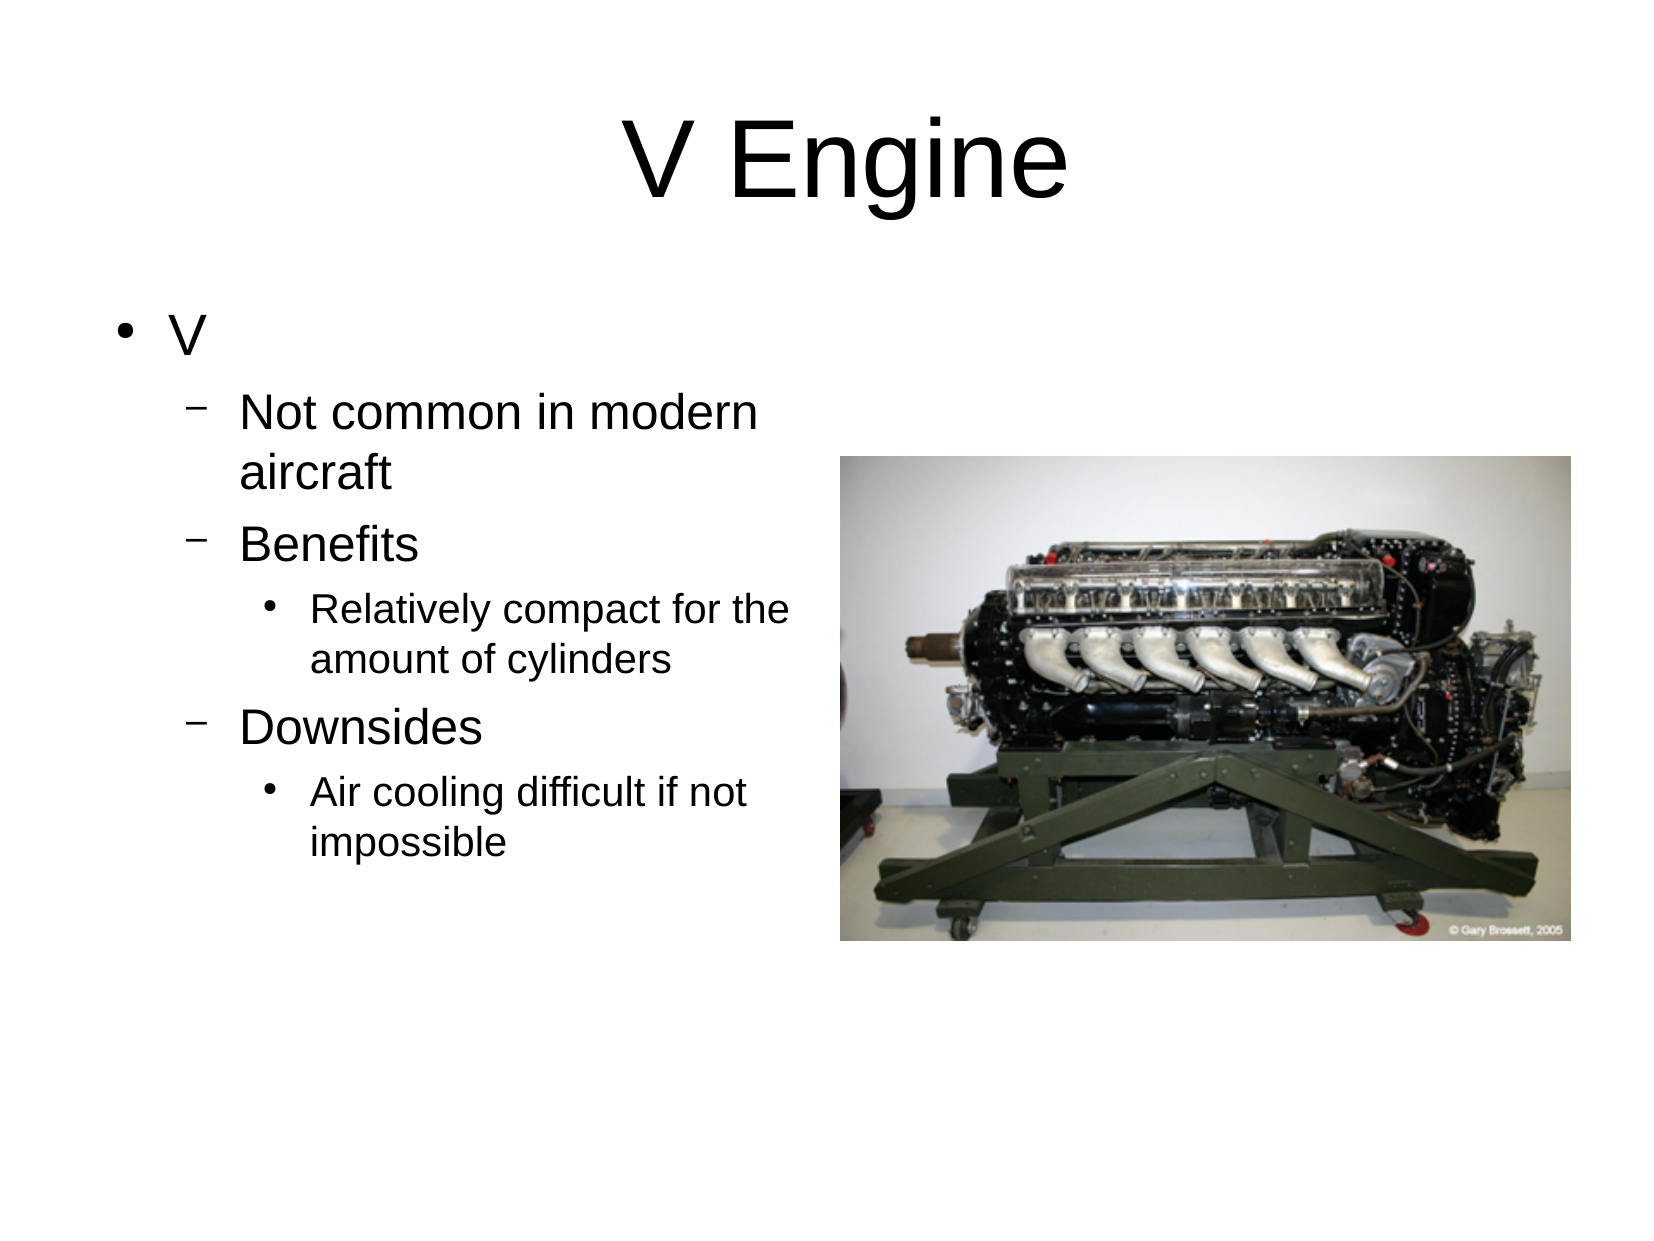

# V Engine
V
Not common in modern aircraft
Benefits
Relatively compact for the amount of cylinders
Downsides
Air cooling difficult if not impossible